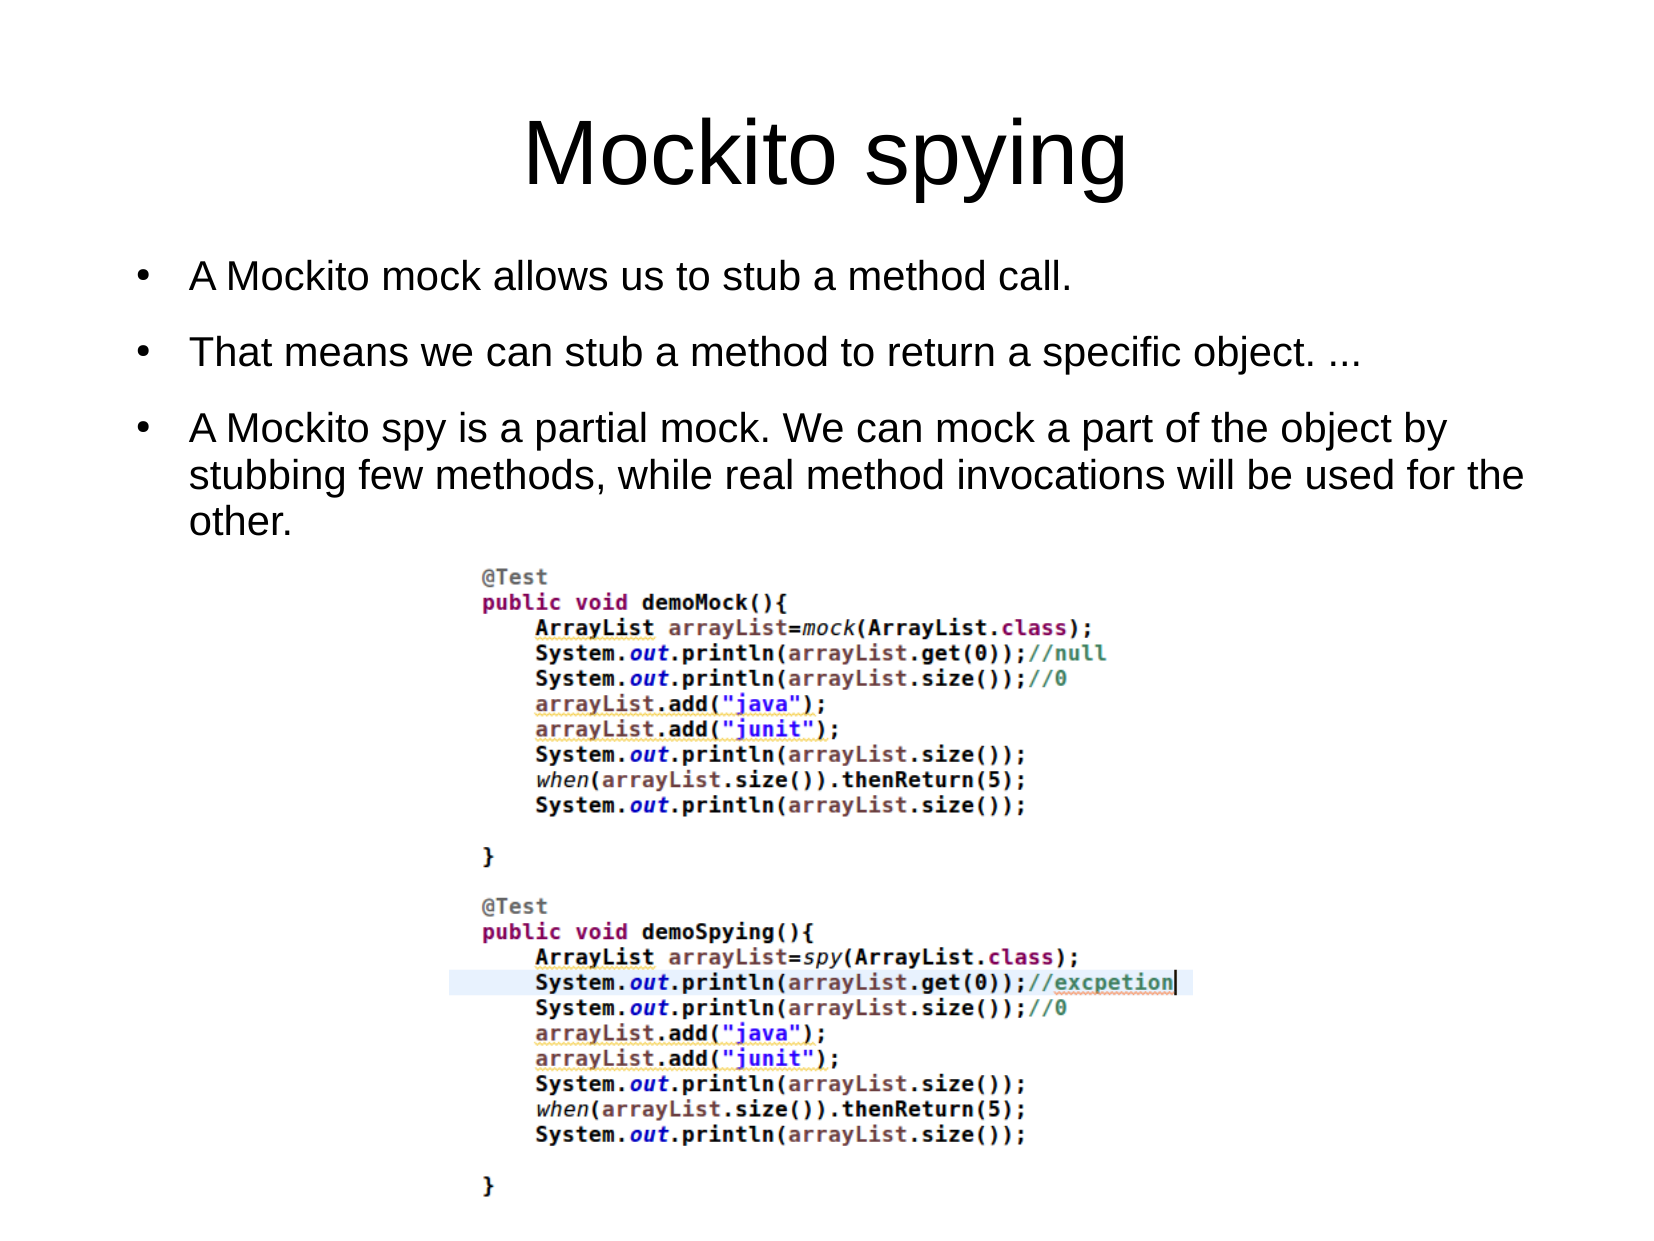

# Mockito spying
A Mockito mock allows us to stub a method call.
That means we can stub a method to return a specific object. ...
A Mockito spy is a partial mock. We can mock a part of the object by stubbing few methods, while real method invocations will be used for the other.